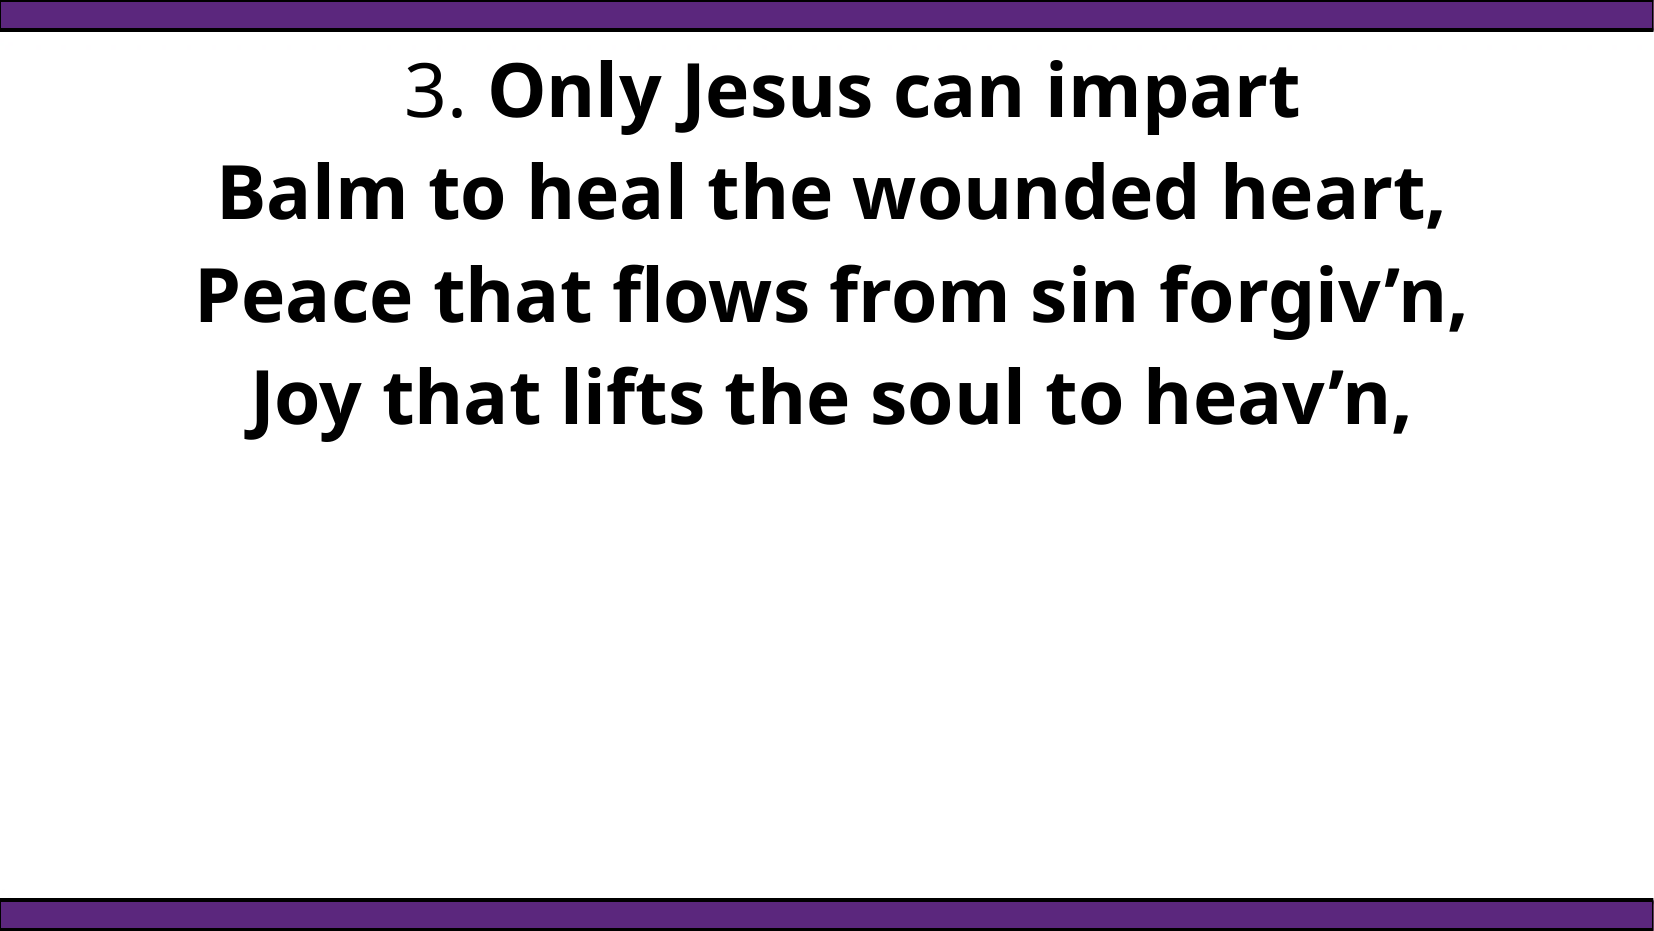

3. Only Jesus can impart
Balm to heal the wounded heart,
Peace that flows from sin forgiv’n,
Joy that lifts the soul to heav’n,